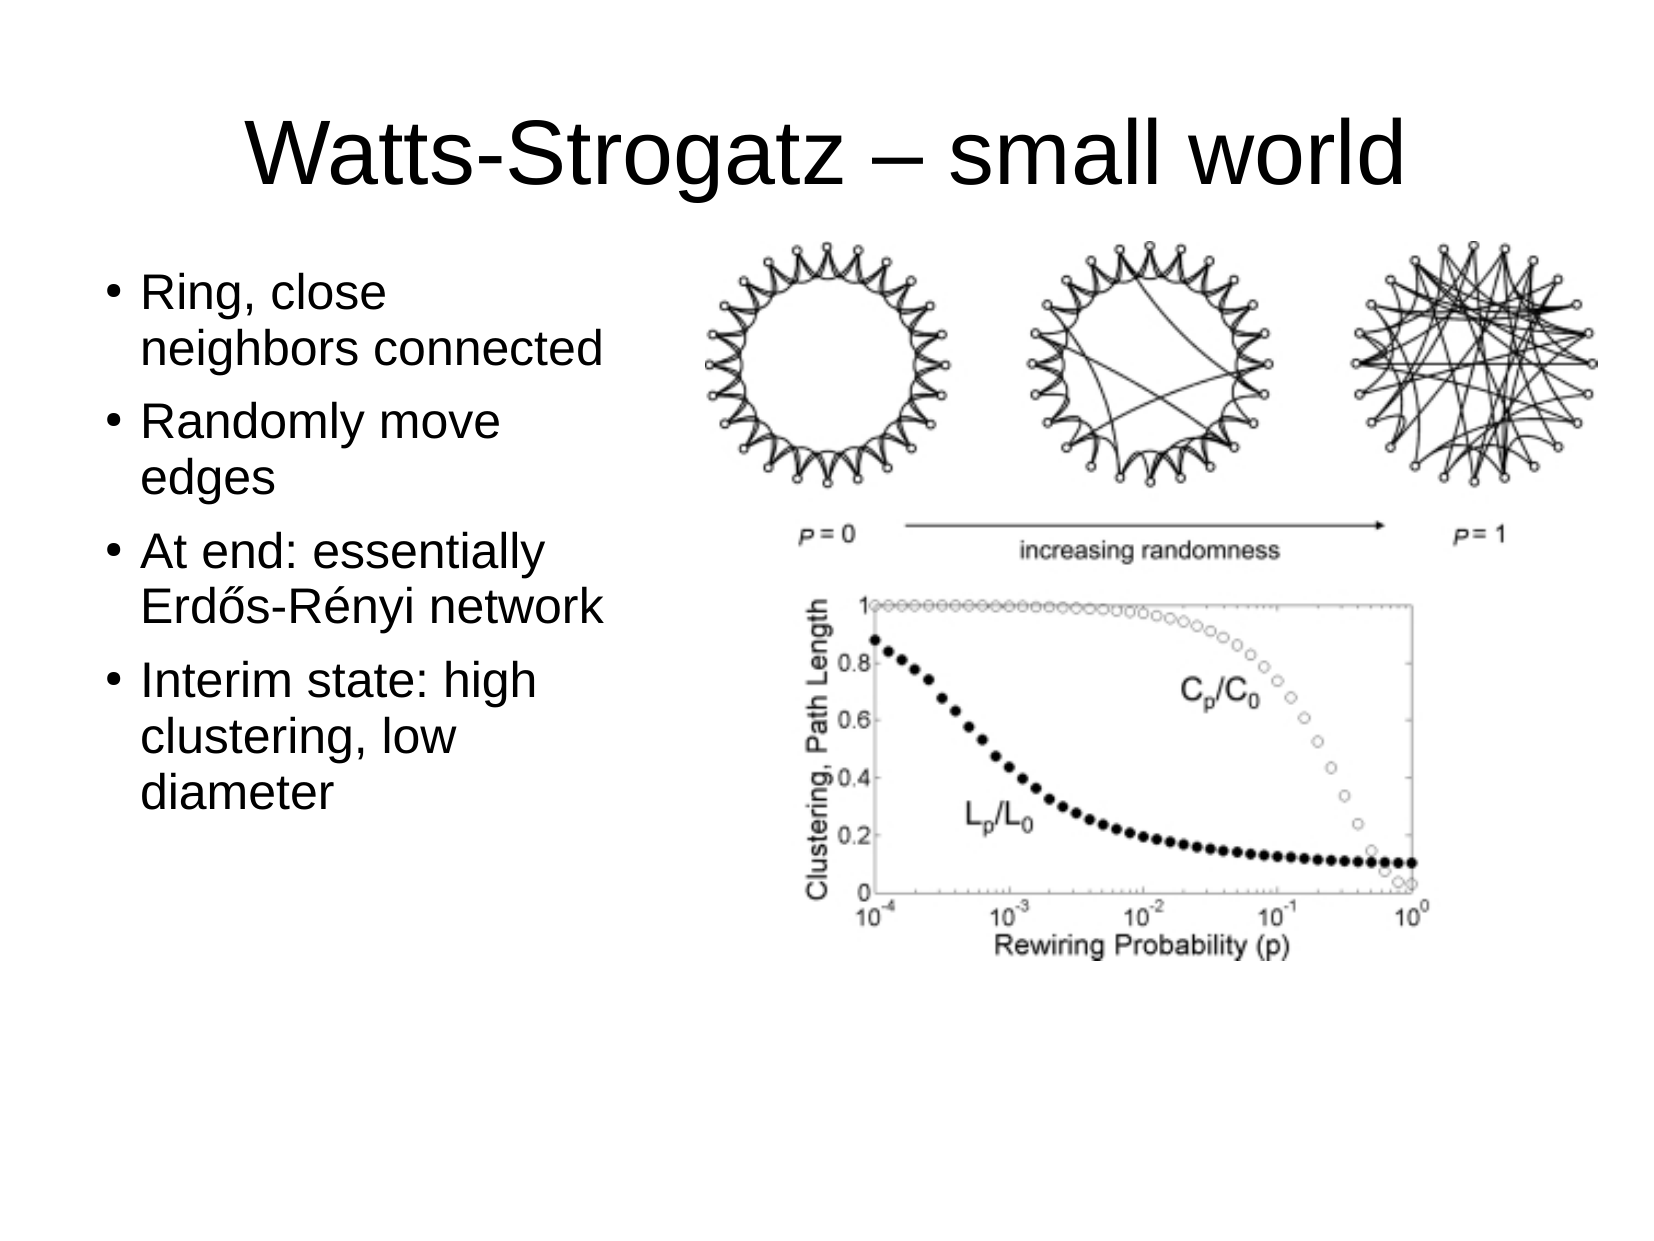

# Watts-Strogatz – small world
Ring, close neighbors connected
Randomly move edges
At end: essentially Erdős-Rényi network
Interim state: high clustering, low diameter